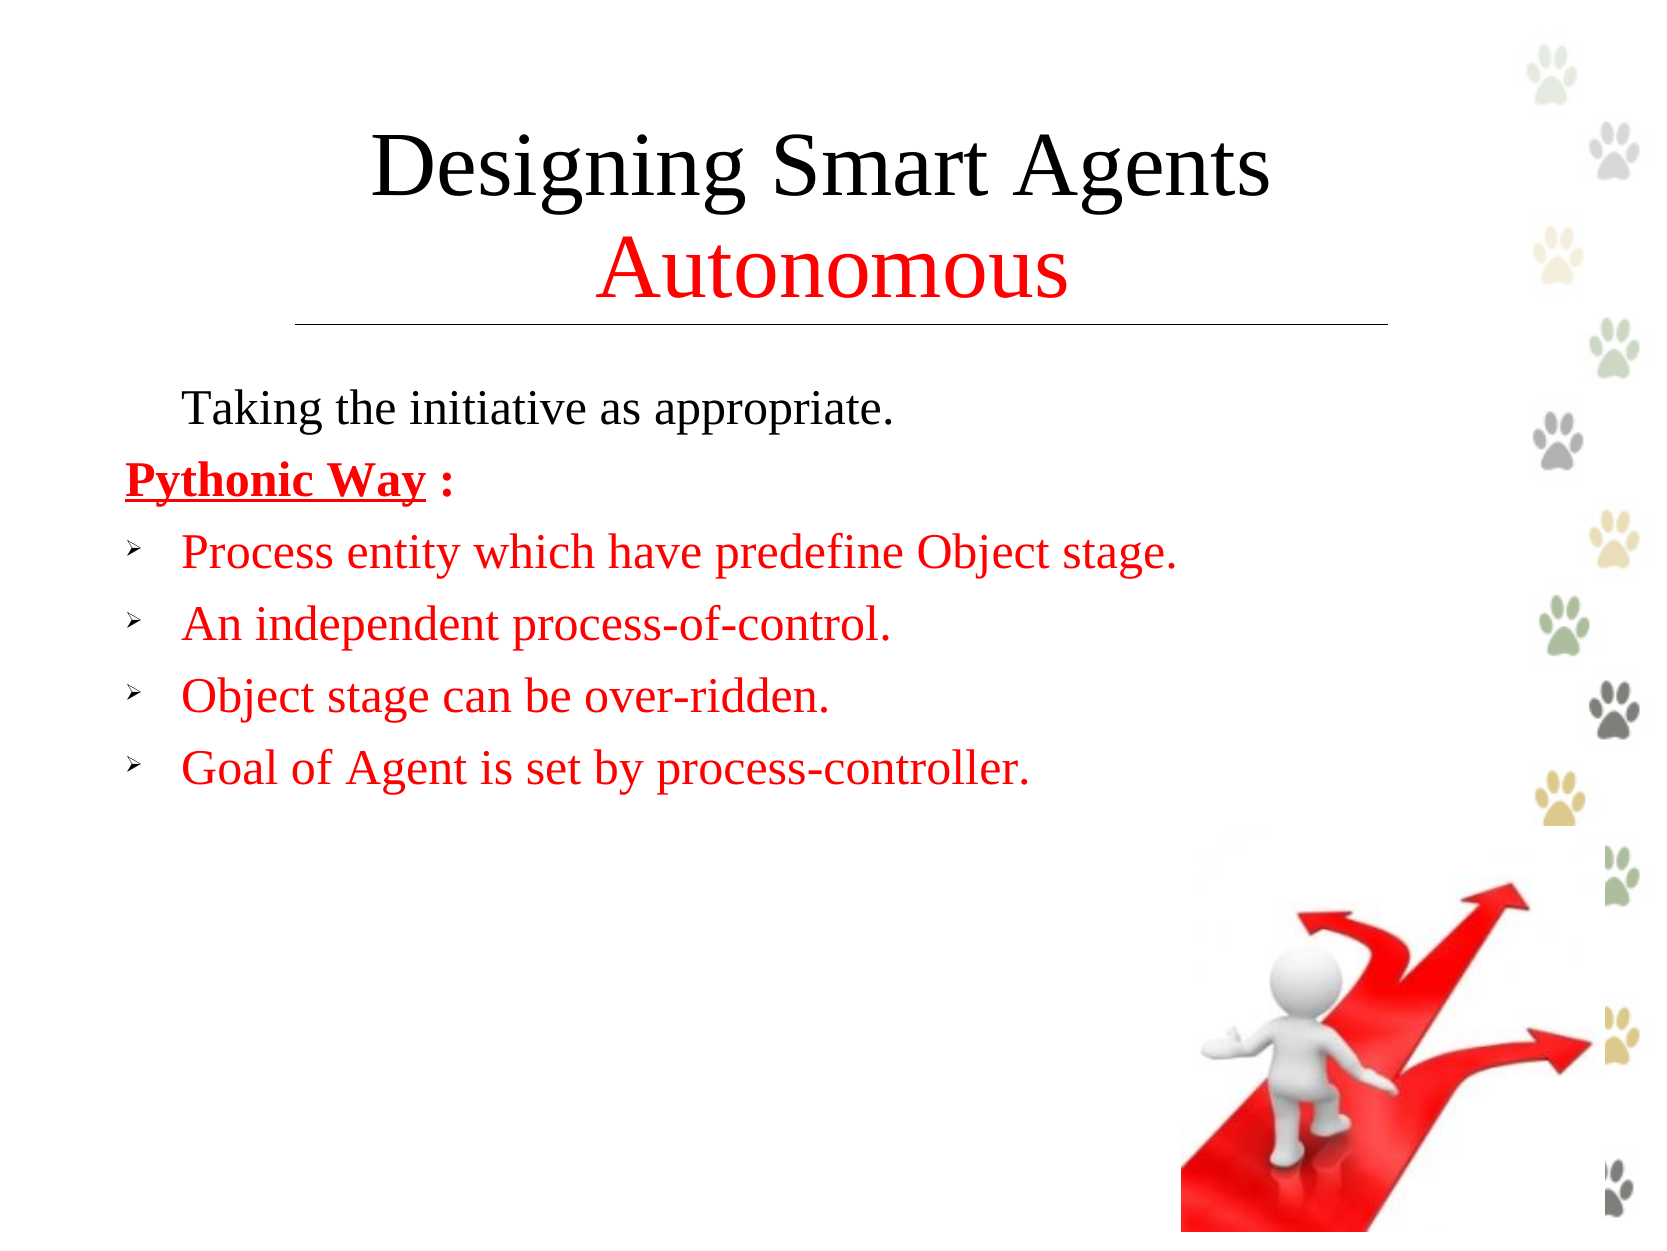

# Designing Smart Agents Autonomous
Taking the initiative as appropriate.
Pythonic Way :
Process entity which have predefine Object stage.
An independent process-of-control.
Object stage can be over-ridden.
Goal of Agent is set by process-controller.